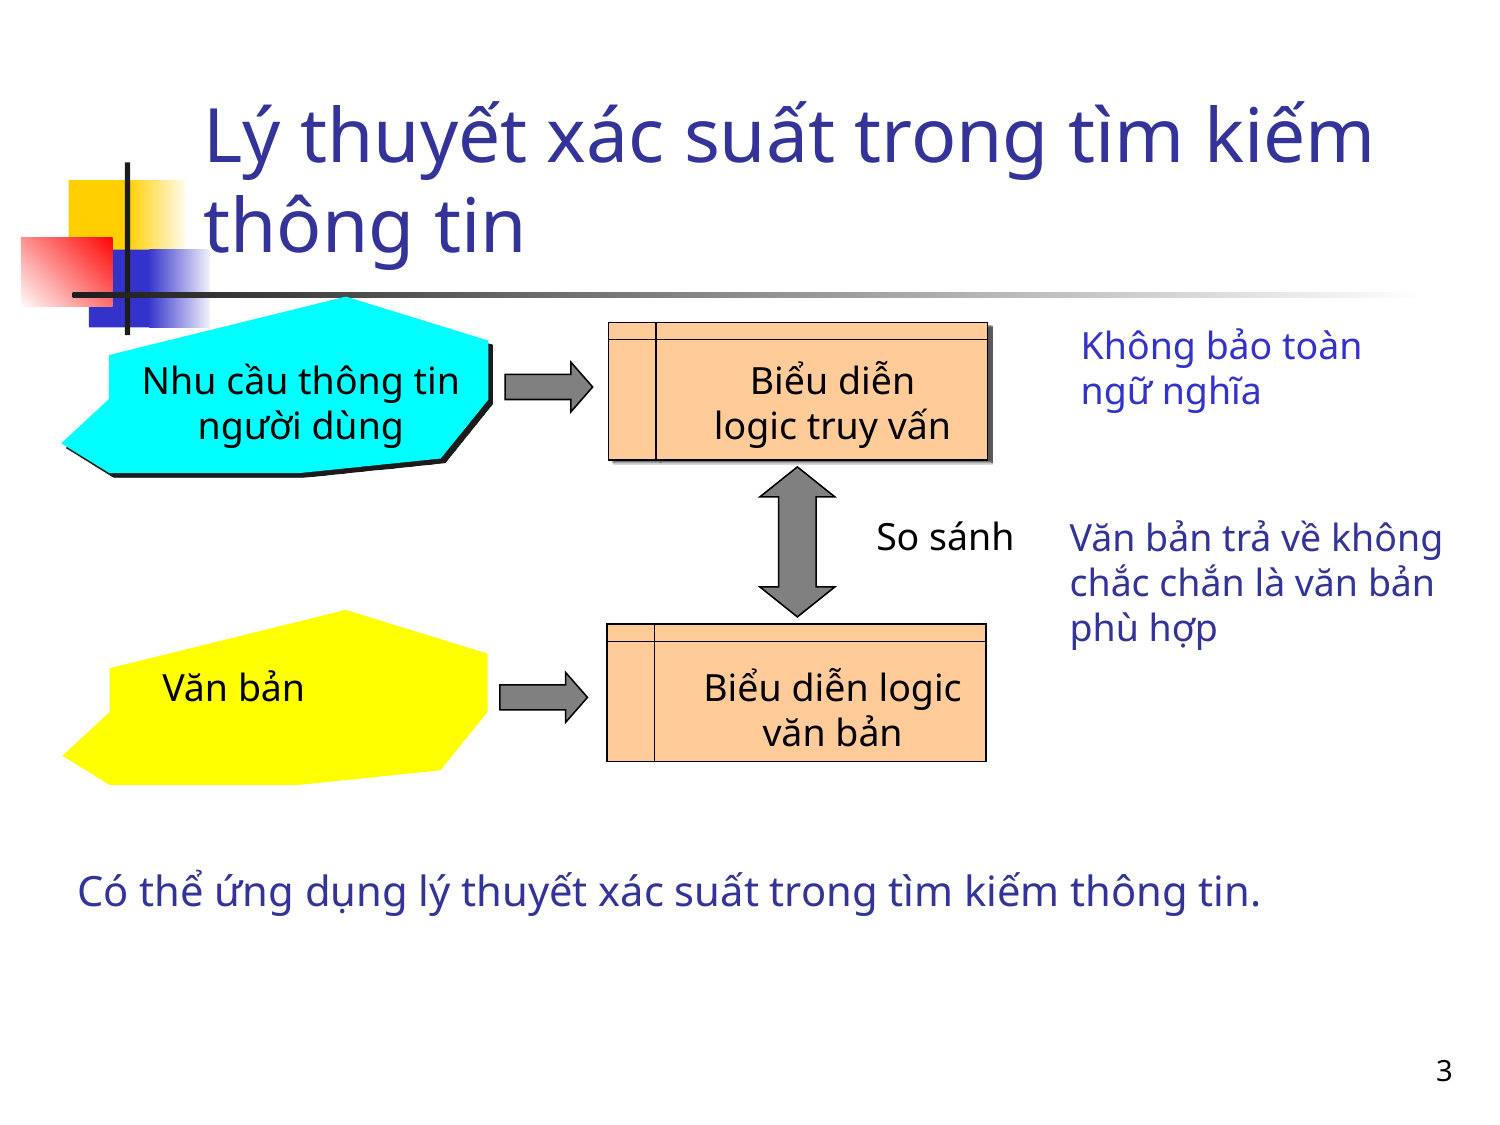

# Lý thuyết xác suất trong tìm kiếm thông tin
Không bảo toàn ngữ nghĩa
Nhu cầu thông tin người dùng
Biểu diễn logic truy vấn
So sánh
Văn bản trả về không chắc chắn là văn bản phù hợp
Văn bản
Biểu diễn logic văn bản
Có thể ứng dụng lý thuyết xác suất trong tìm kiếm thông tin.